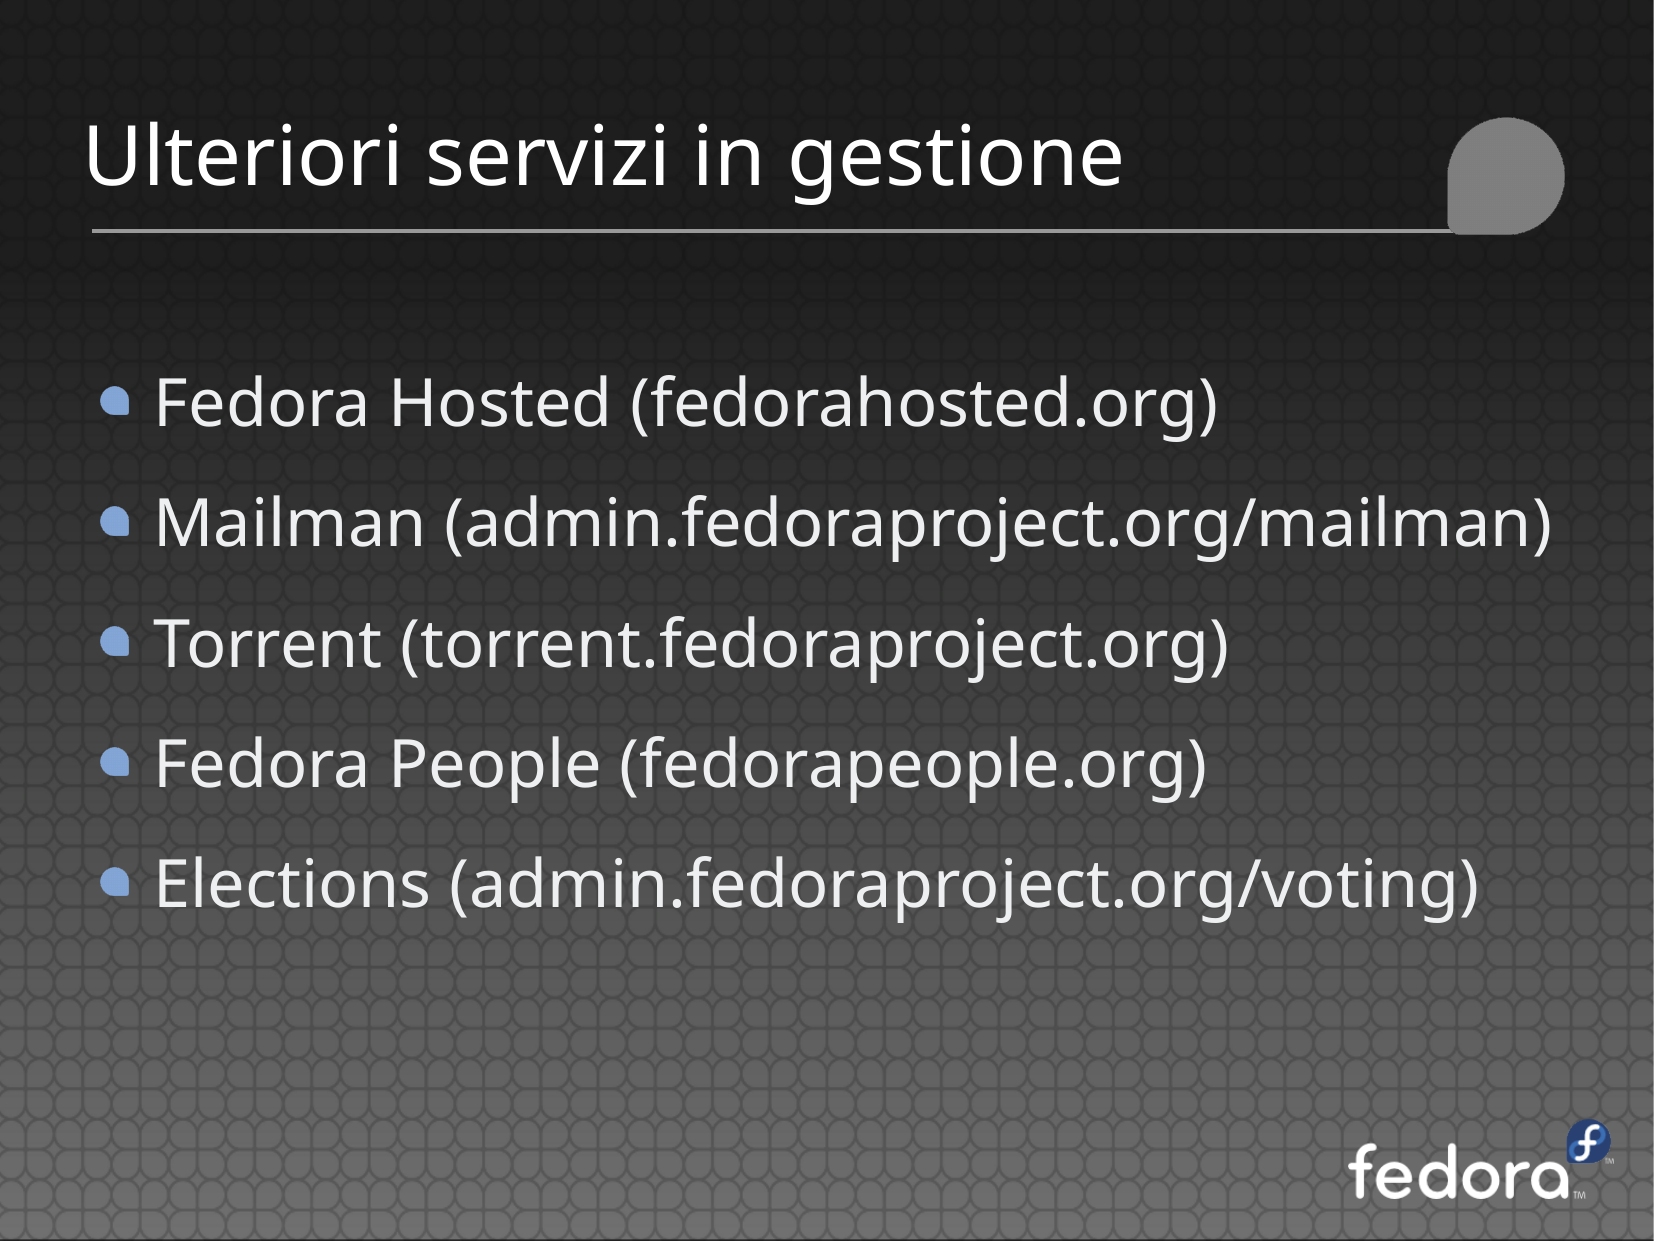

# Ulteriori servizi in gestione
Fedora Hosted (fedorahosted.org)
Mailman (admin.fedoraproject.org/mailman)
Torrent (torrent.fedoraproject.org)
Fedora People (fedorapeople.org)
Elections (admin.fedoraproject.org/voting)